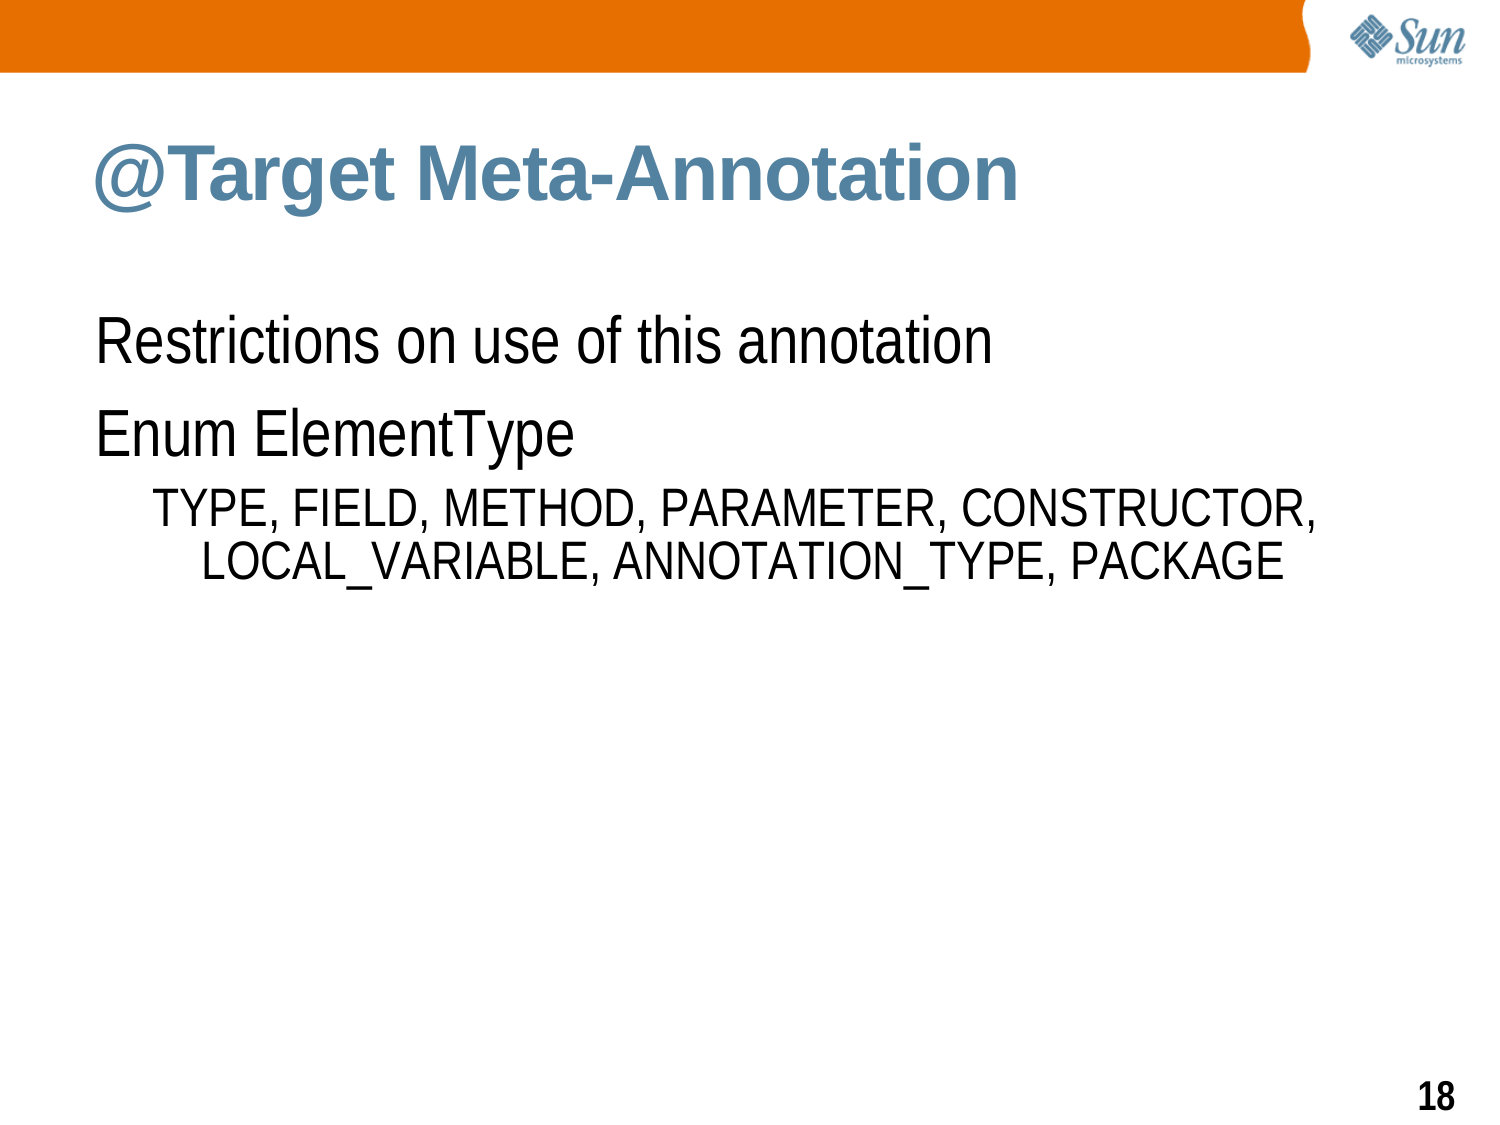

# @Target Meta-Annotation
Restrictions on use of this annotation
Enum ElementType
TYPE, FIELD, METHOD, PARAMETER, CONSTRUCTOR, LOCAL_VARIABLE, ANNOTATION_TYPE, PACKAGE